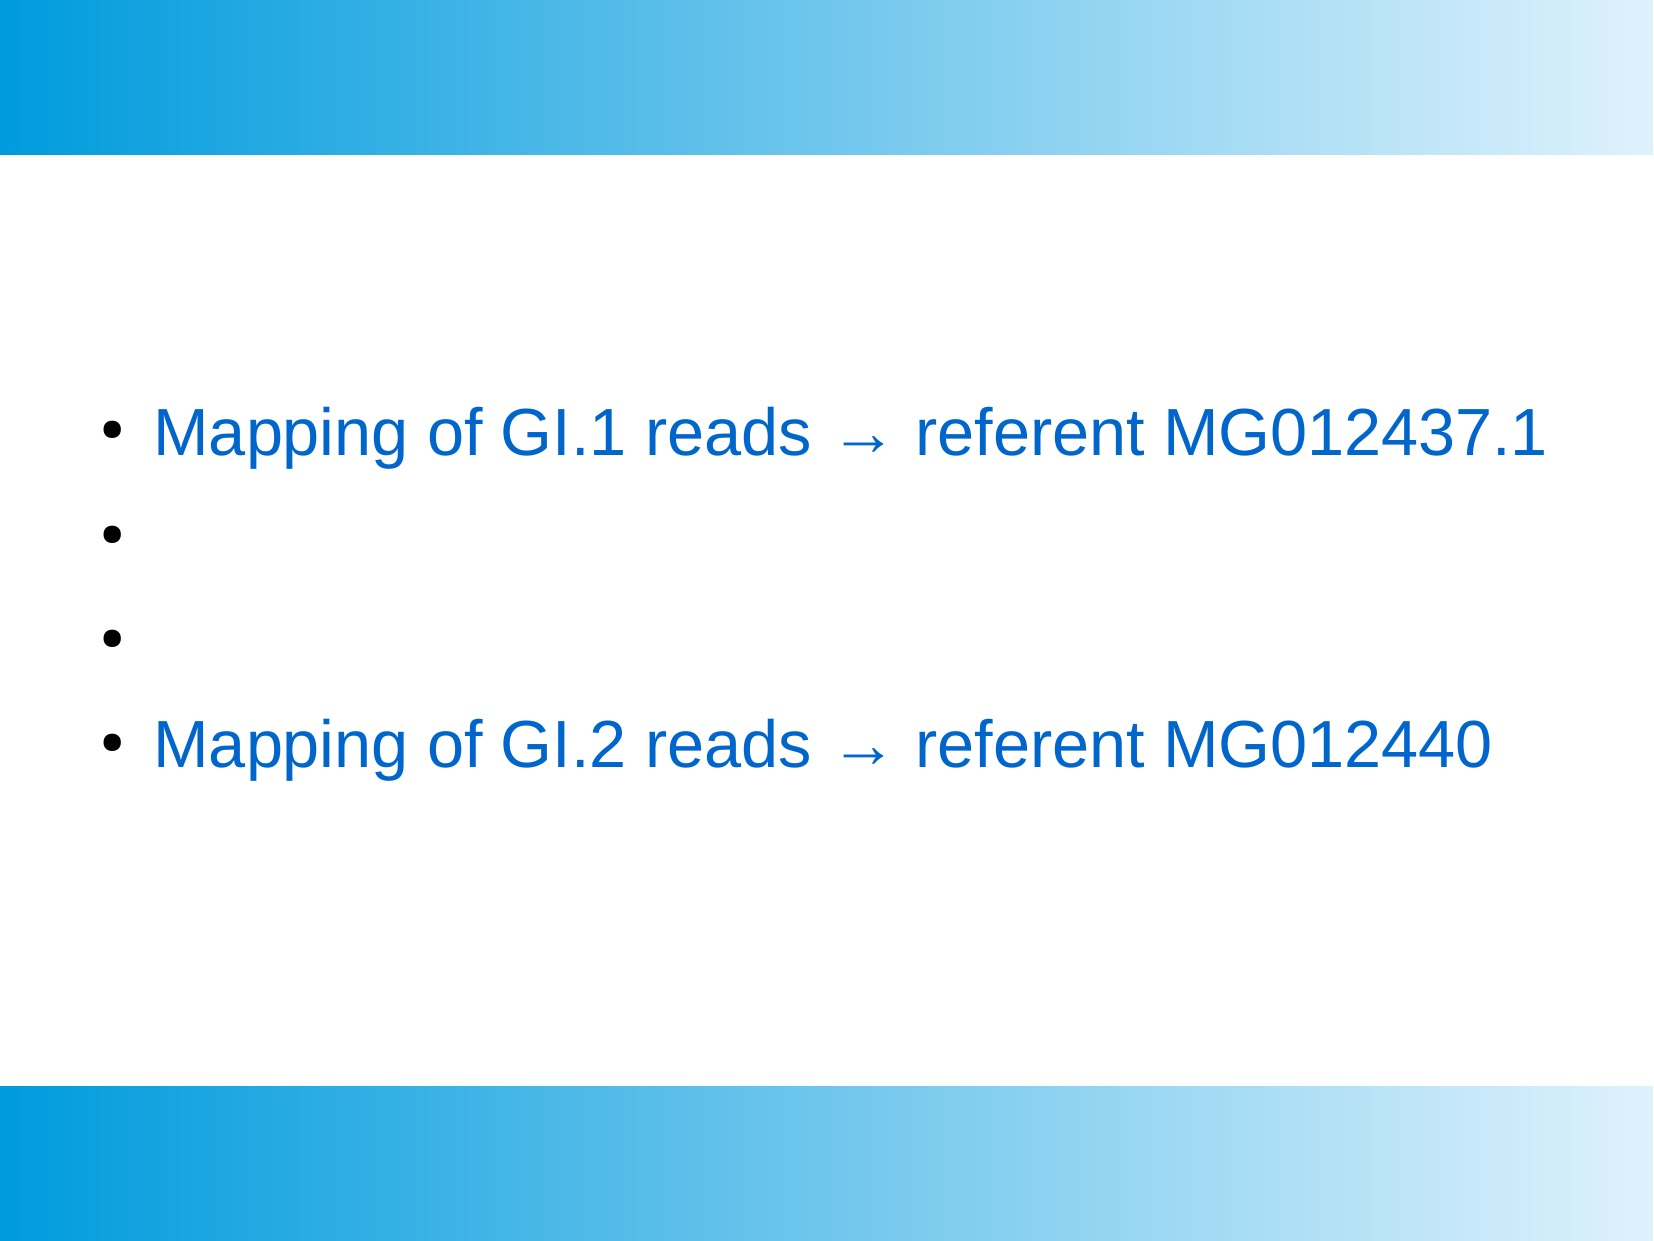

#
Mapping of GI.1 reads → referent MG012437.1
Mapping of GI.2 reads → referent MG012440